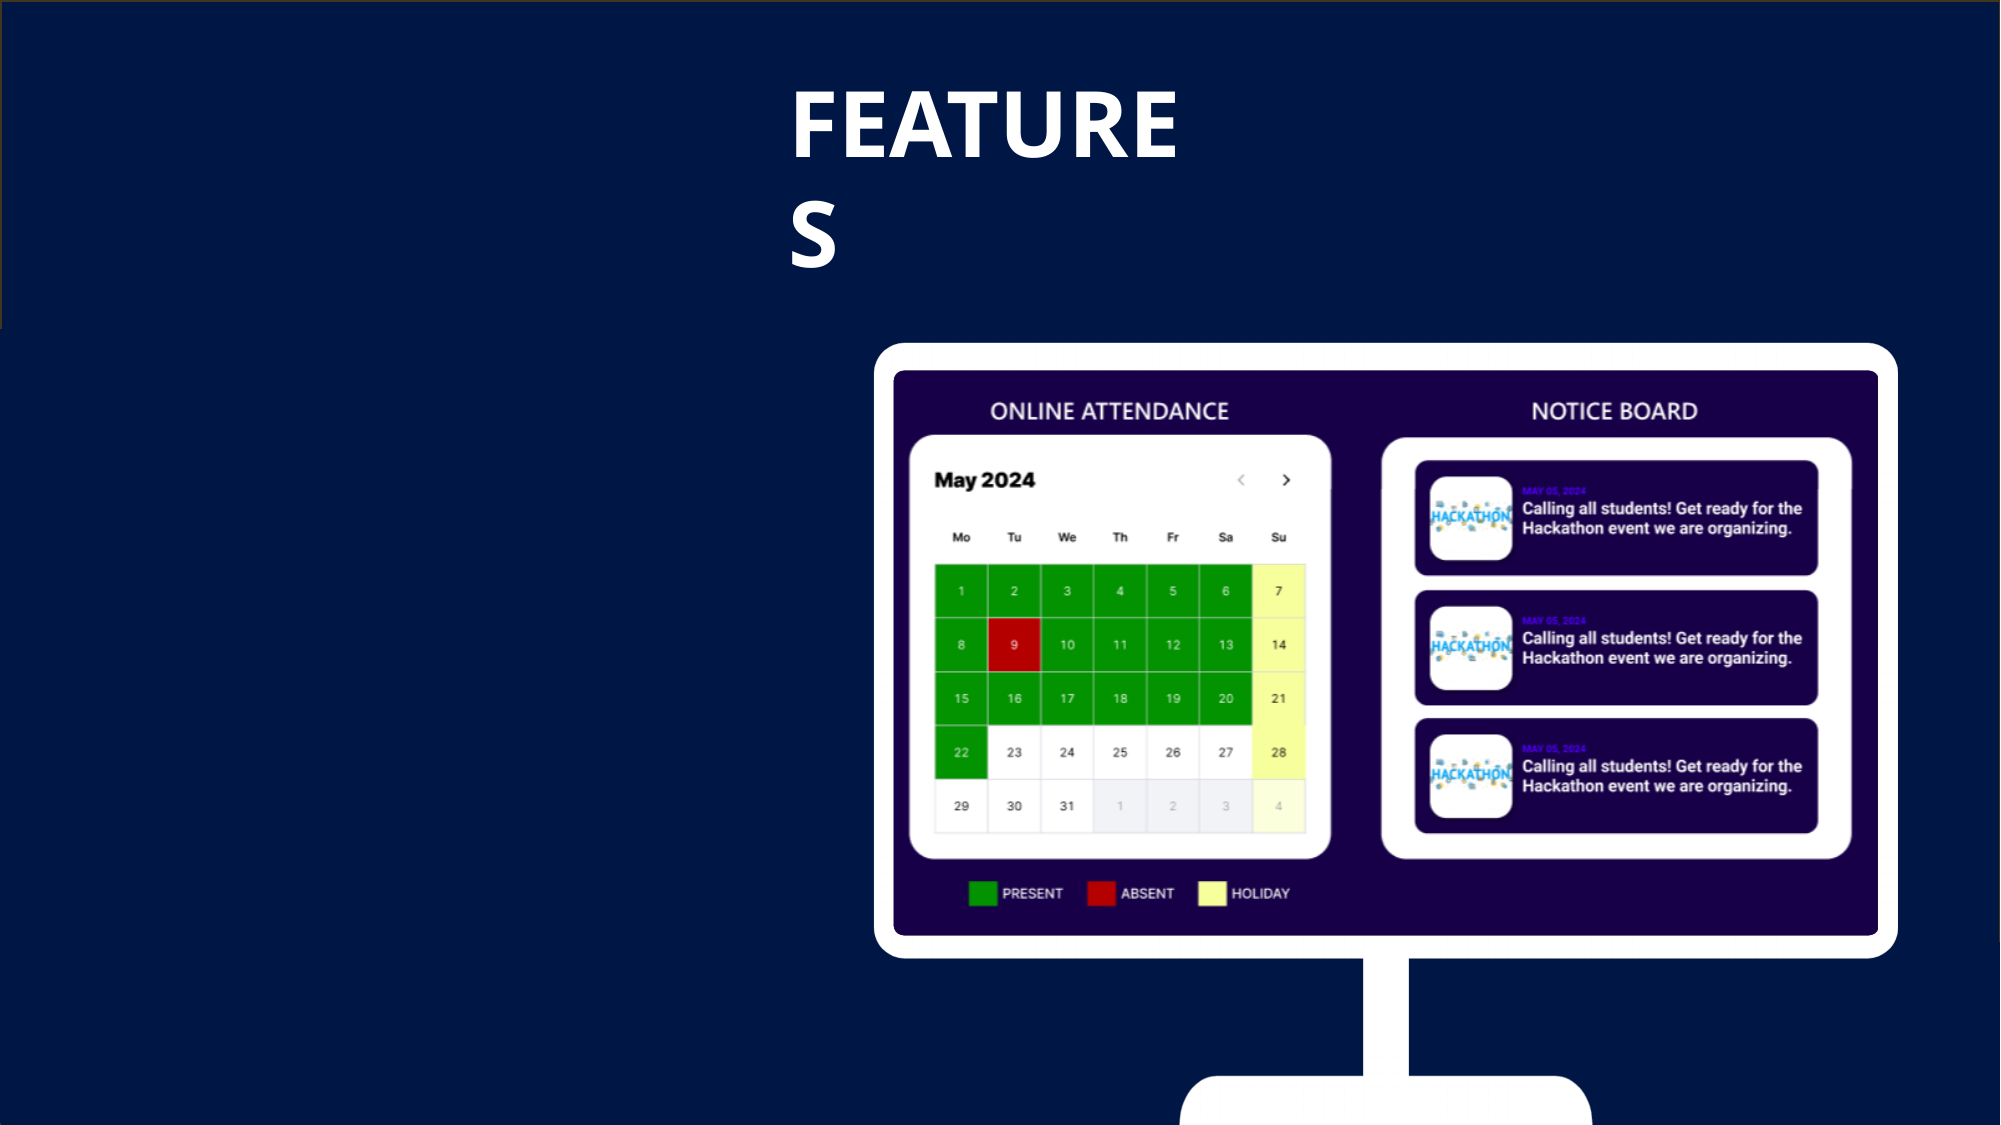

TextBox 1
FEATURES
 Online Attendance System
Course Materials Repository​
Overview: An integrated online attendance system allows students to mark their attendance and view their attendance records conveniently
Mark Attendance
Attendance Records
Notification
Overview: The course materials repository serves as a centralized hub for course related resources, including lecture notes, slides, assignments, and study materials.​
Course Listings​
Lecture Notes​
Assignments and Exams​
Supplementary Resources